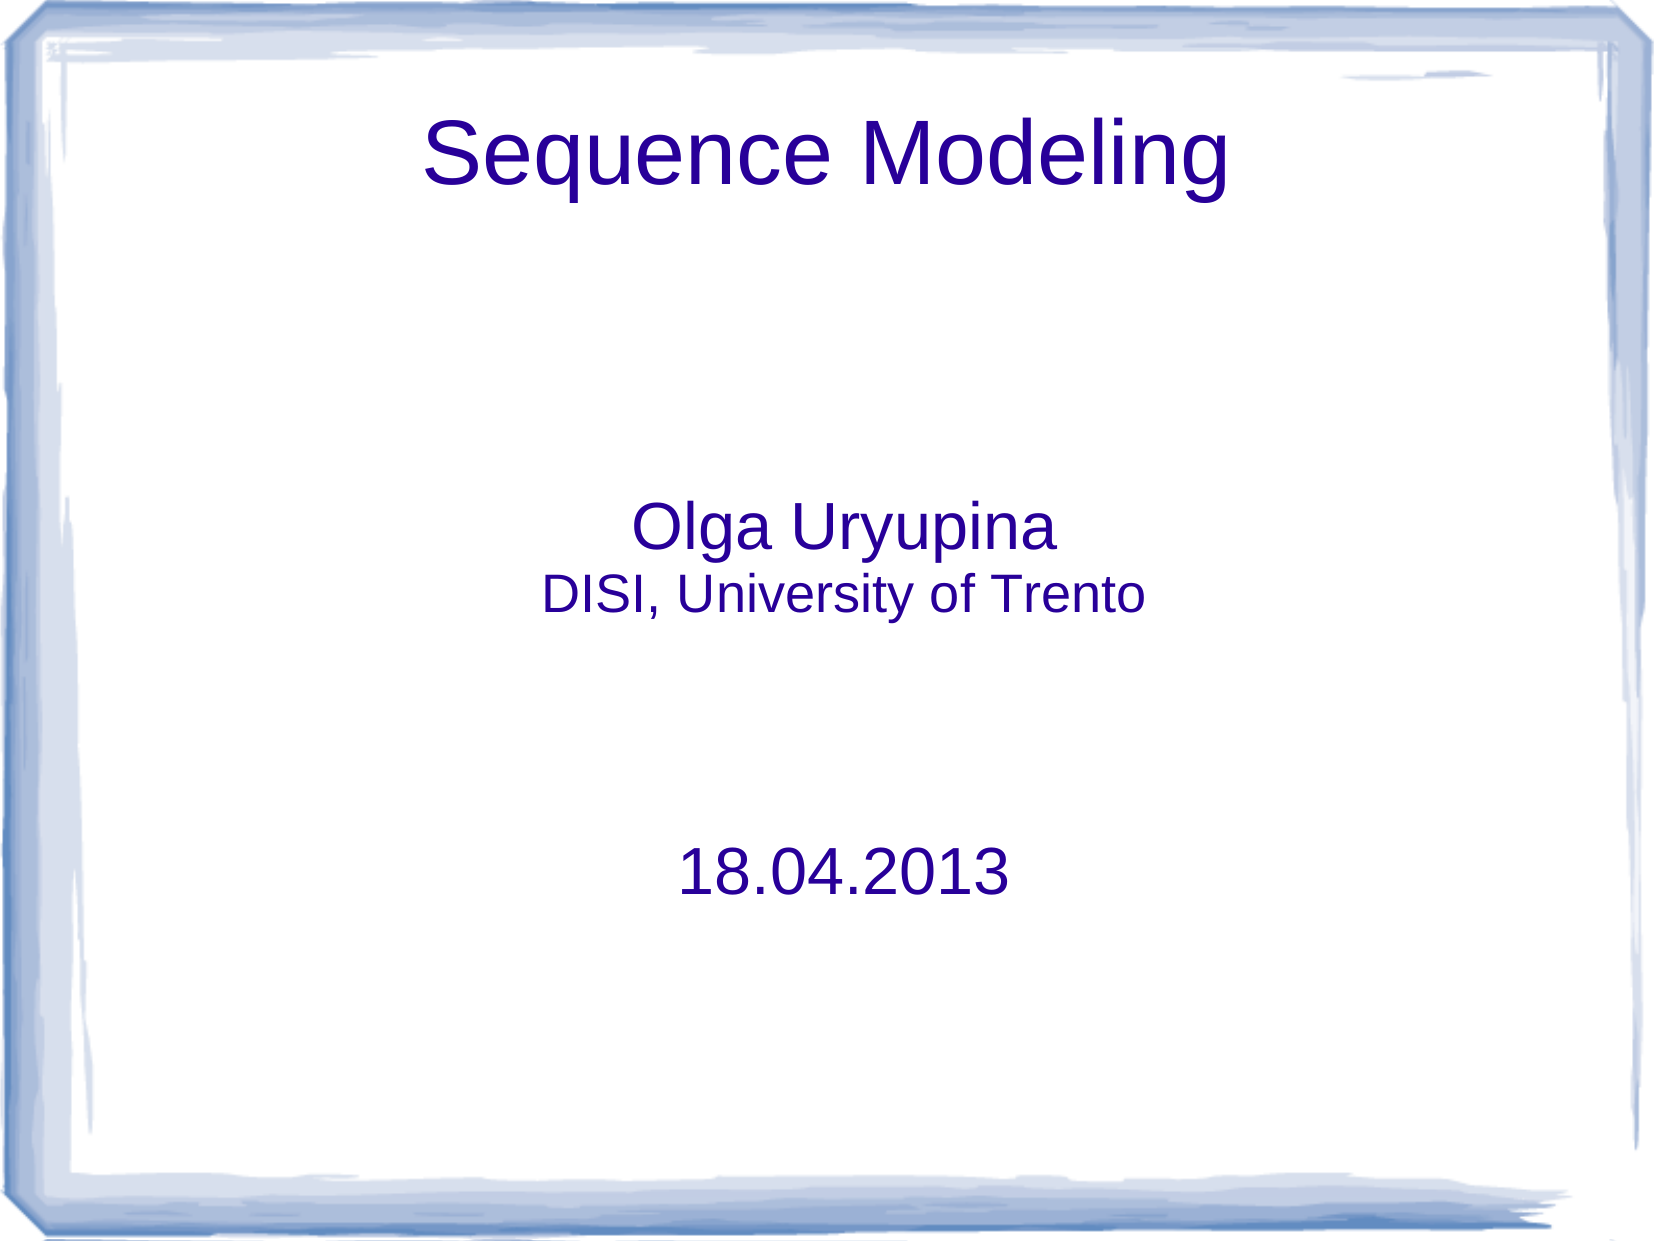

# Sequence Modeling
Olga Uryupina
DISI, University of Trento
18.04.2013